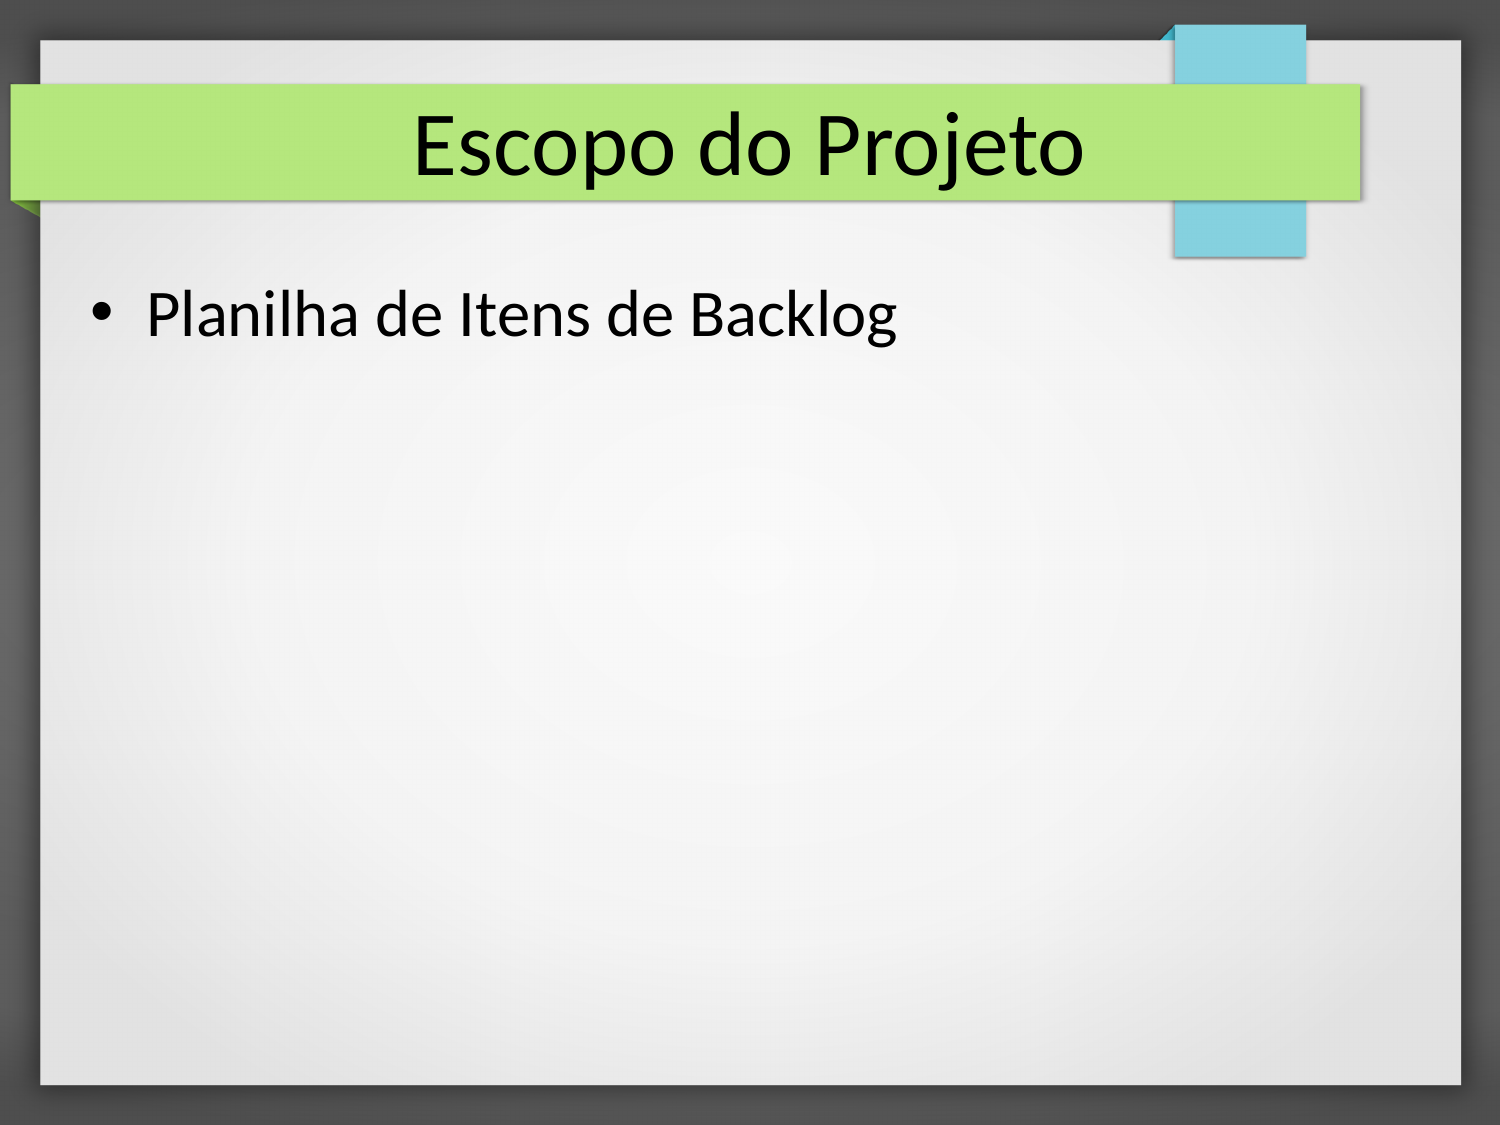

# Escopo do Projeto
Planilha de Itens de Backlog